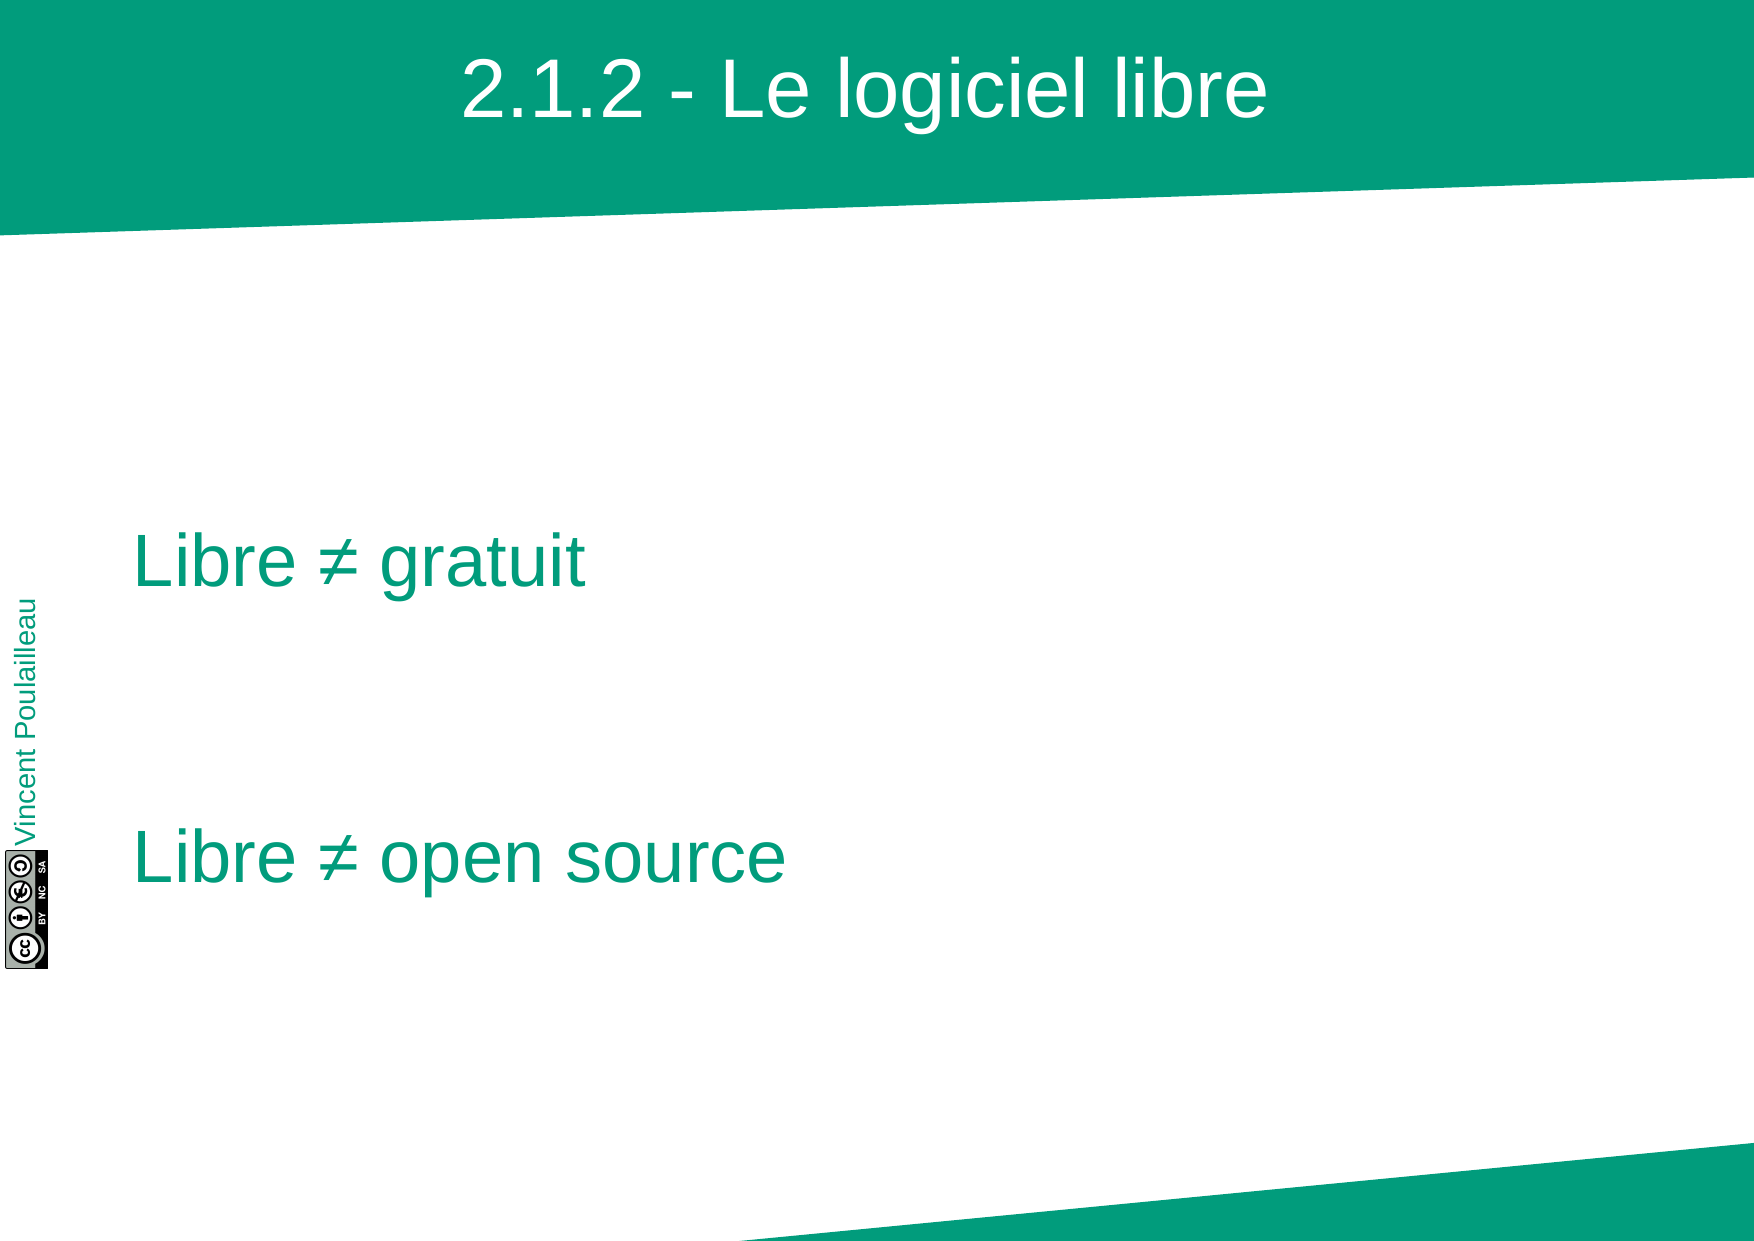

2.1.2 - Le logiciel libre
Libre ≠ gratuit
Libre ≠ open source
© 2019 Vincent Poulailleau